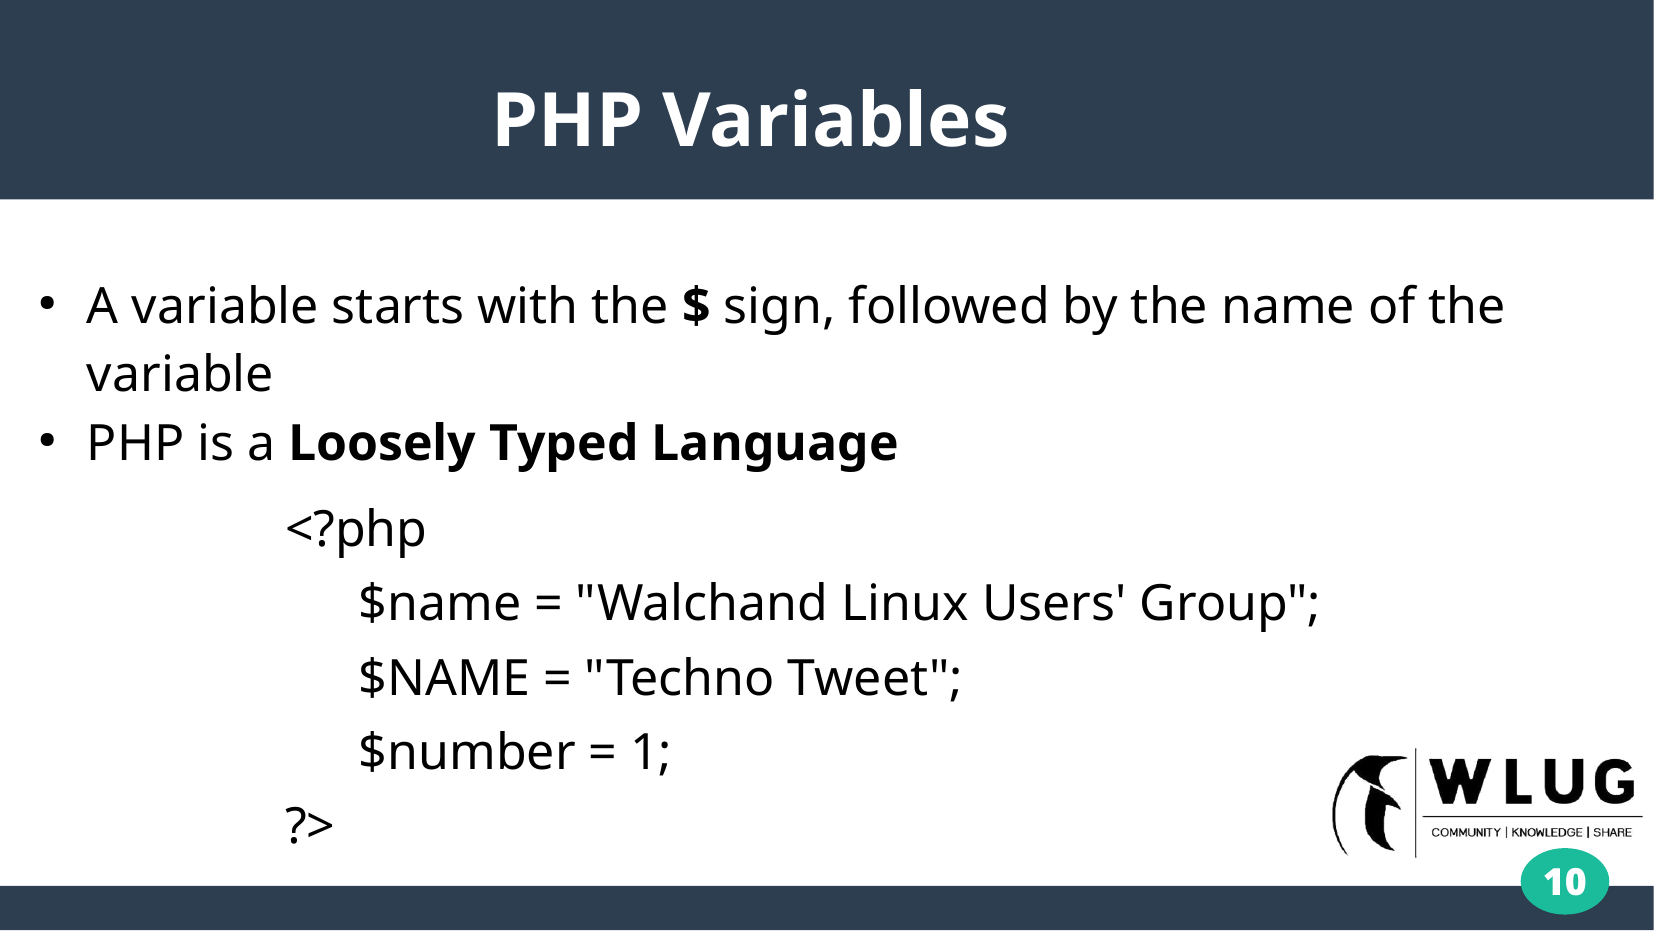

PHP Variables
 A variable starts with the $ sign, followed by the name of the
 variable
 PHP is a Loosely Typed Language
<?php
	$name = "Walchand Linux Users' Group";
	$NAME = "Techno Tweet";
	$number = 1;
?>
10